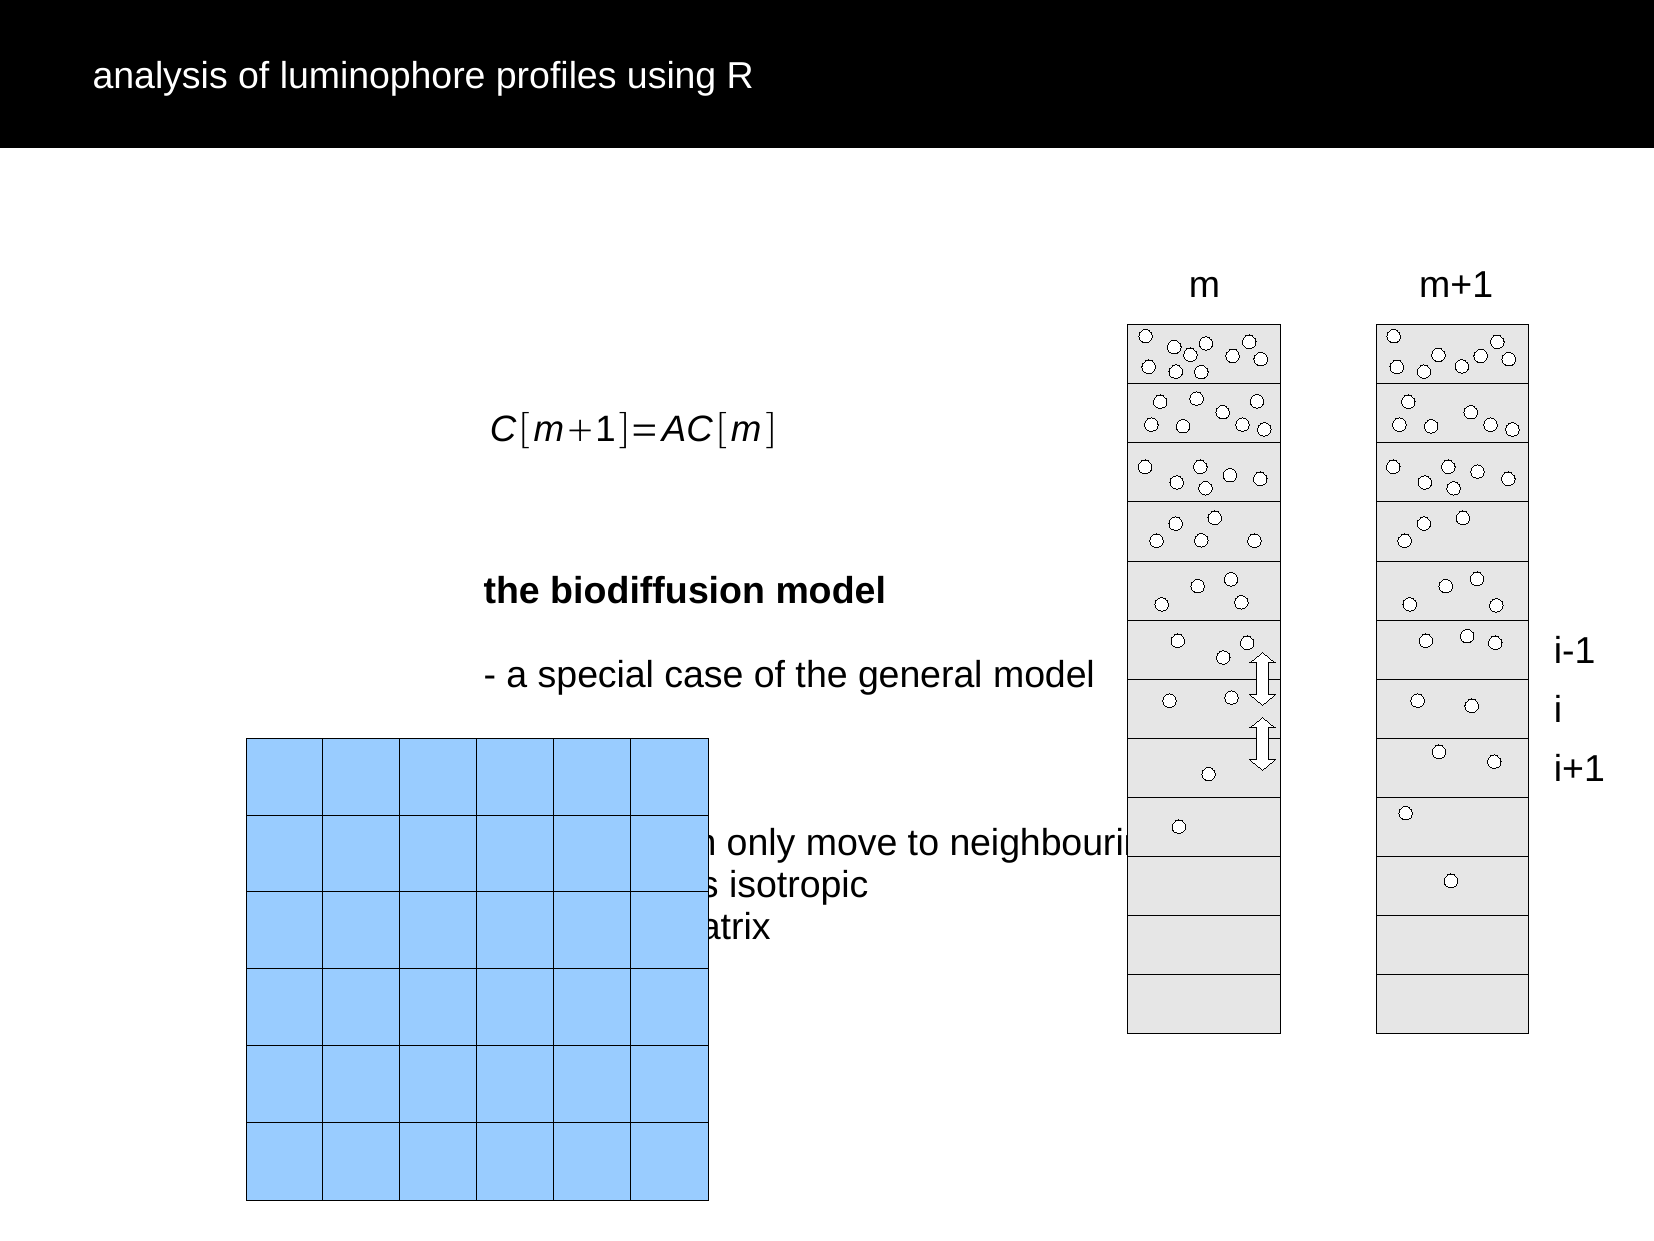

analysis of luminophore profiles using R
m
m+1
the biodiffusion model
- a special case of the general model
- particles can only move to neighbouring layers
- movement is isotropic
- transition matrix
i-1
i
i+1